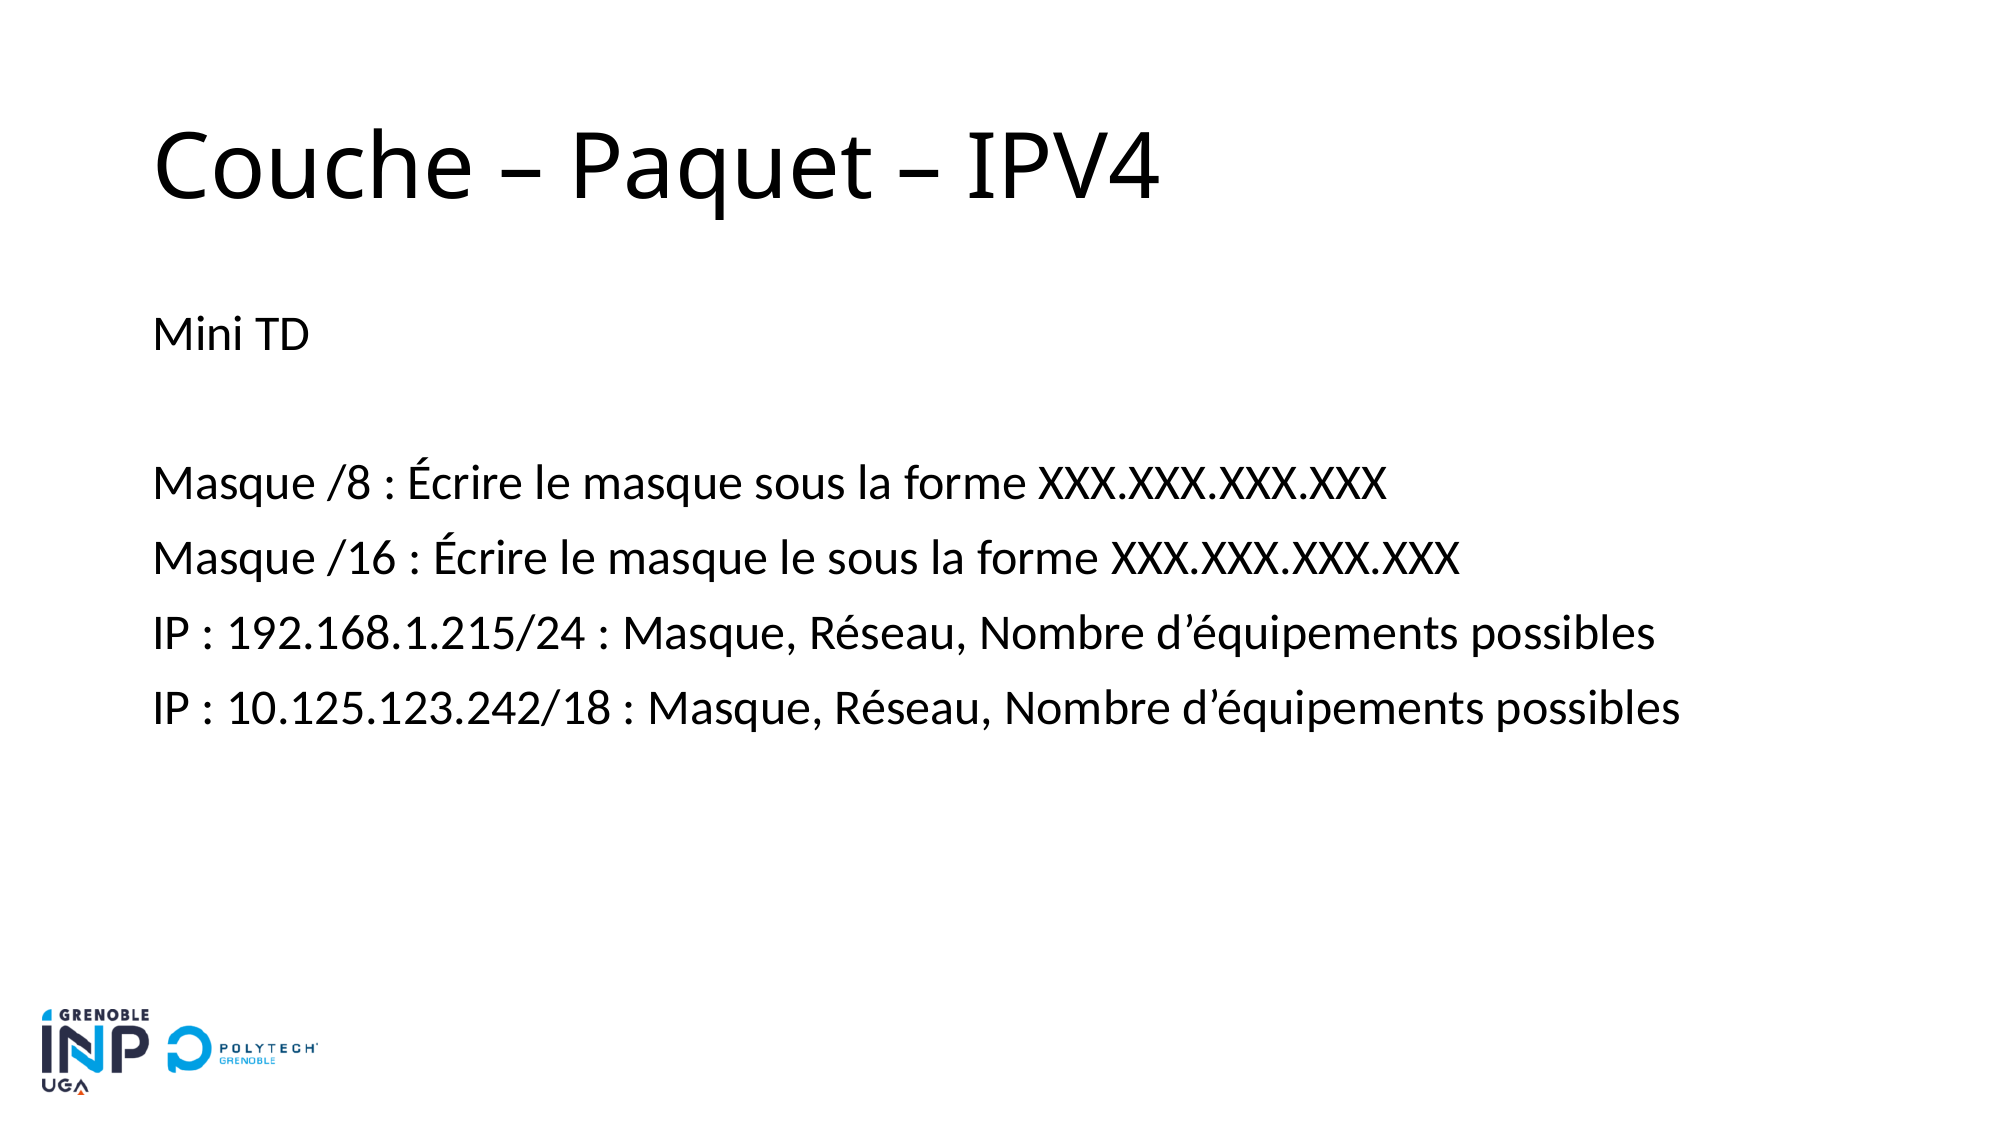

# Couche – Paquet – IPV4
Mini TD
Masque /8 : Écrire le masque sous la forme XXX.XXX.XXX.XXX
Masque /16 : Écrire le masque le sous la forme XXX.XXX.XXX.XXX
IP : 192.168.1.215/24 : Masque, Réseau, Nombre d’équipements possibles
IP : 10.125.123.242/18 : Masque, Réseau, Nombre d’équipements possibles